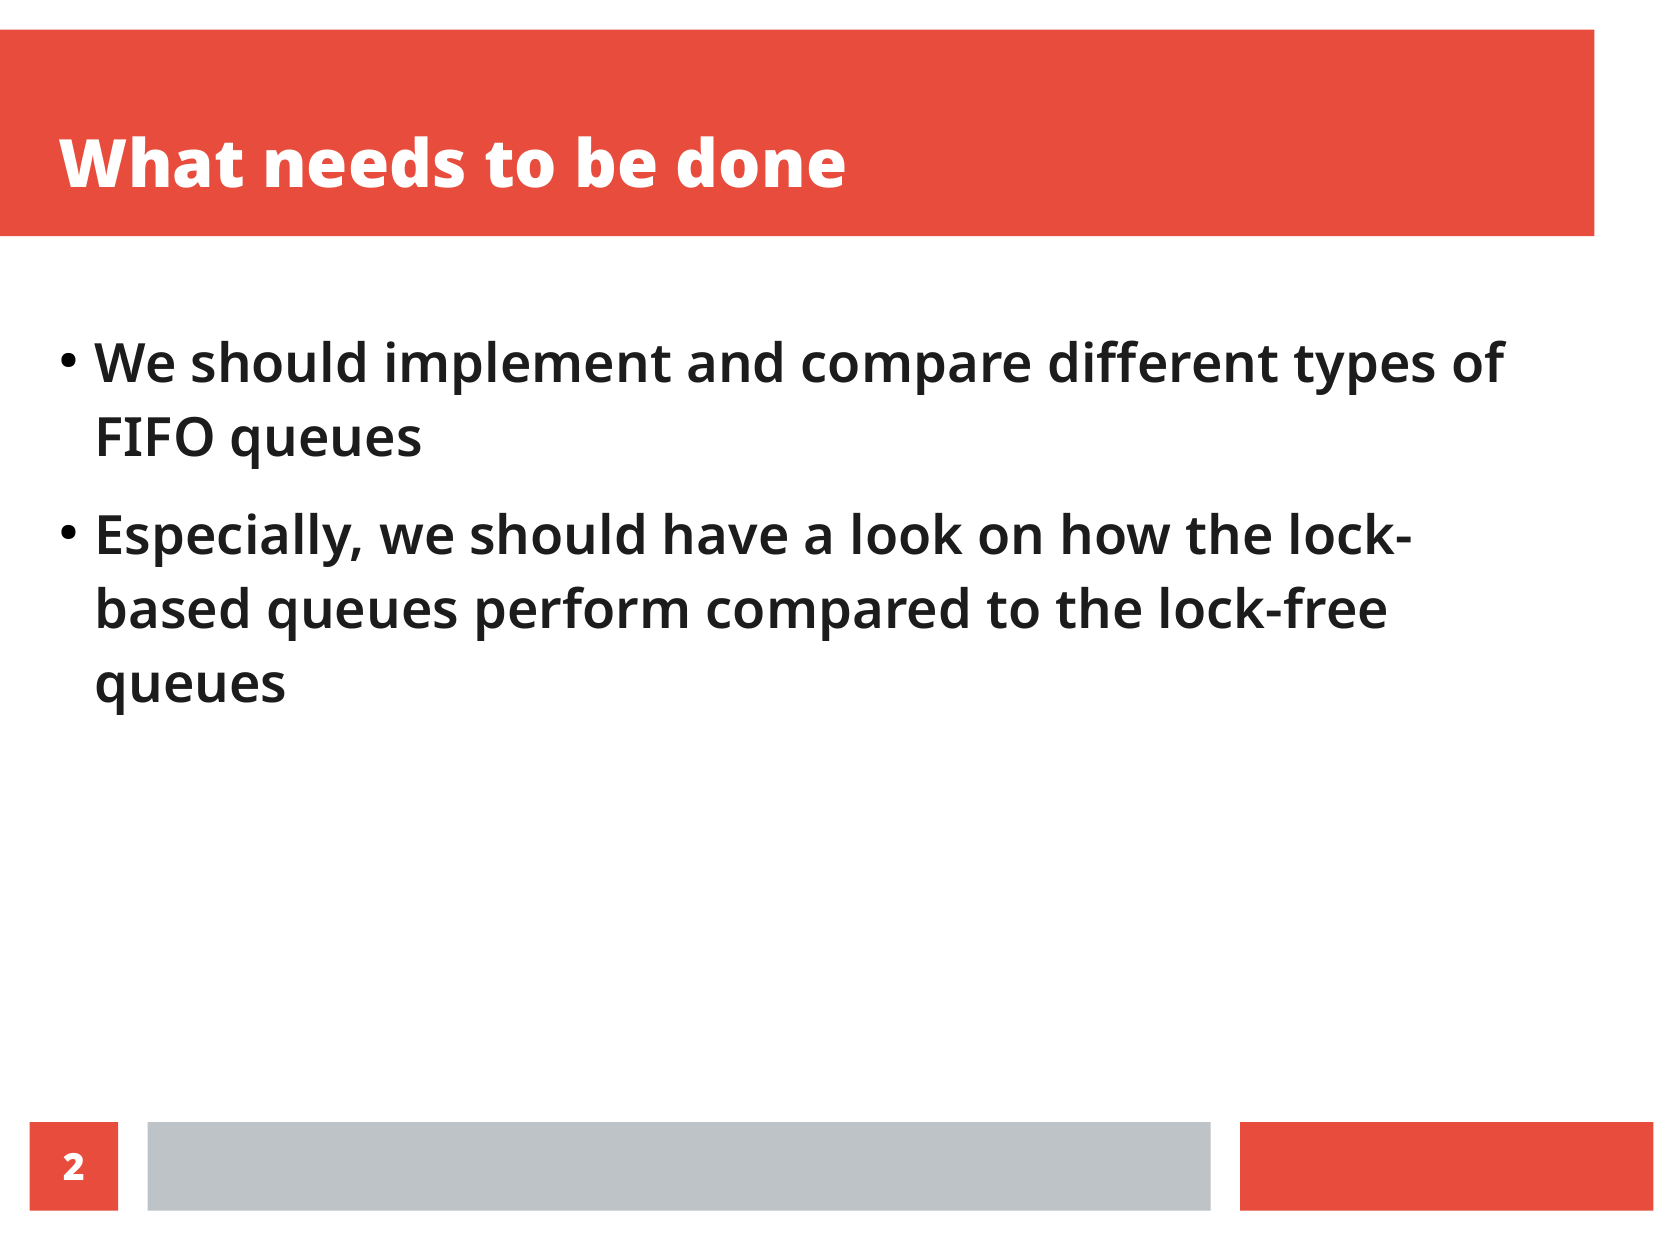

# What needs to be done
We should implement and compare different types of FIFO queues
Especially, we should have a look on how the lock-based queues perform compared to the lock-free queues
2